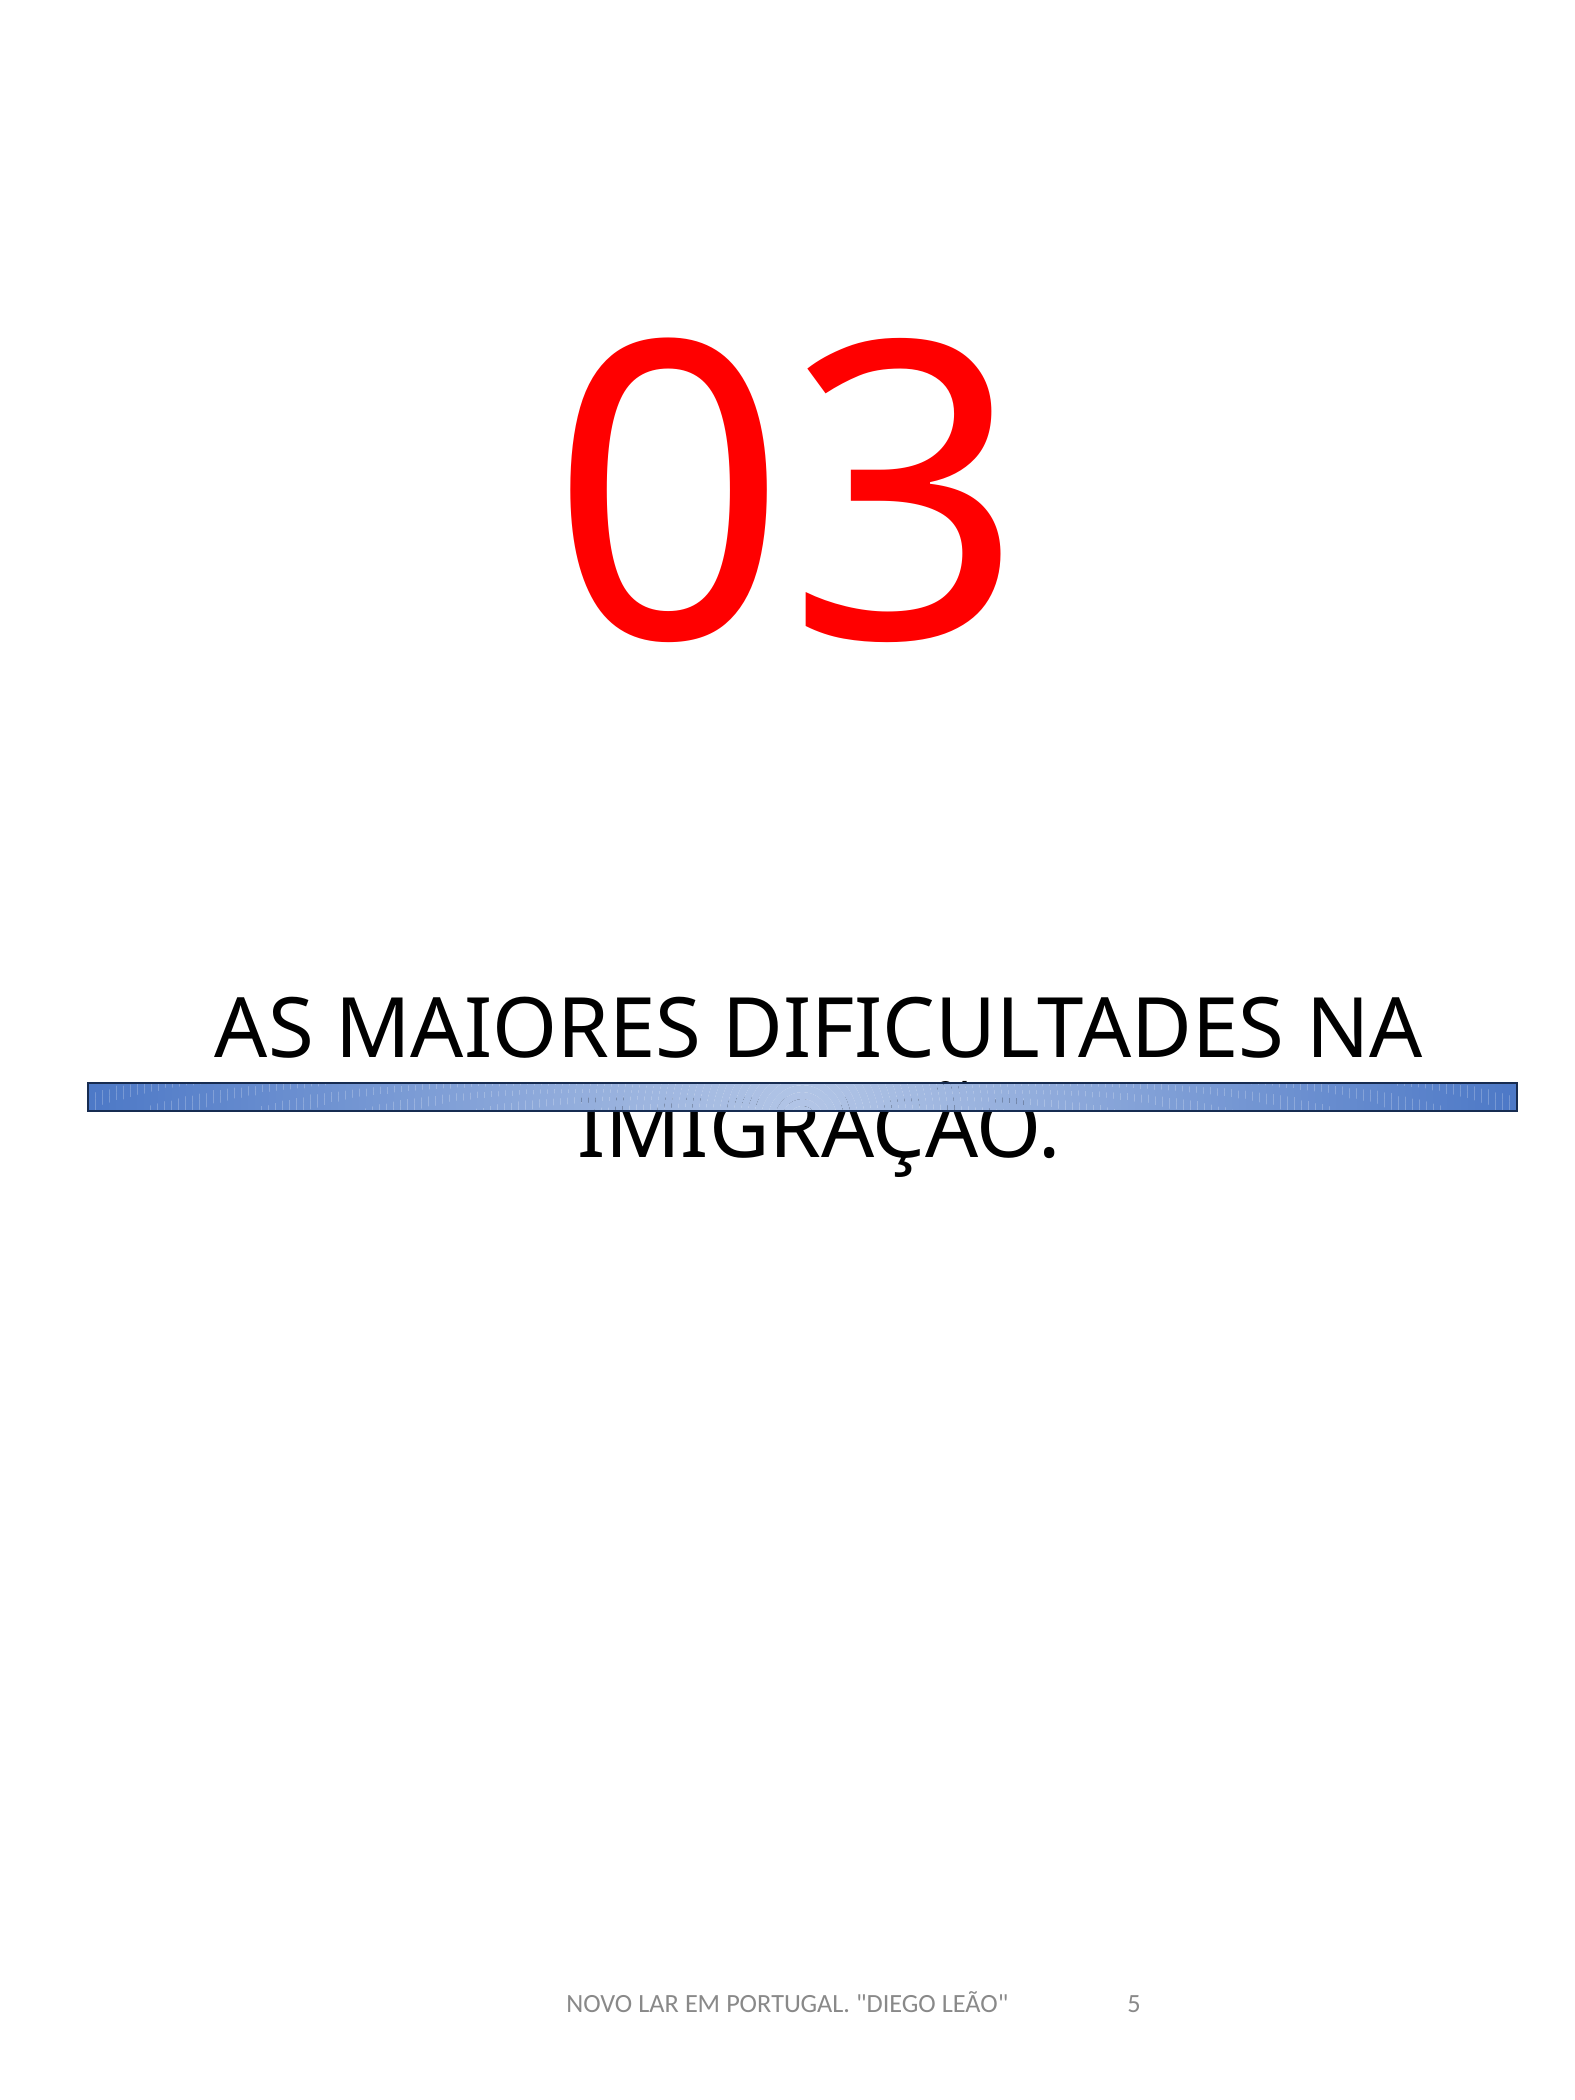

03
AS MAIORES DIFICULTADES NA IMIGRAÇÃO.
NOVO LAR EM PORTUGAL. "DIEGO LEÃO"